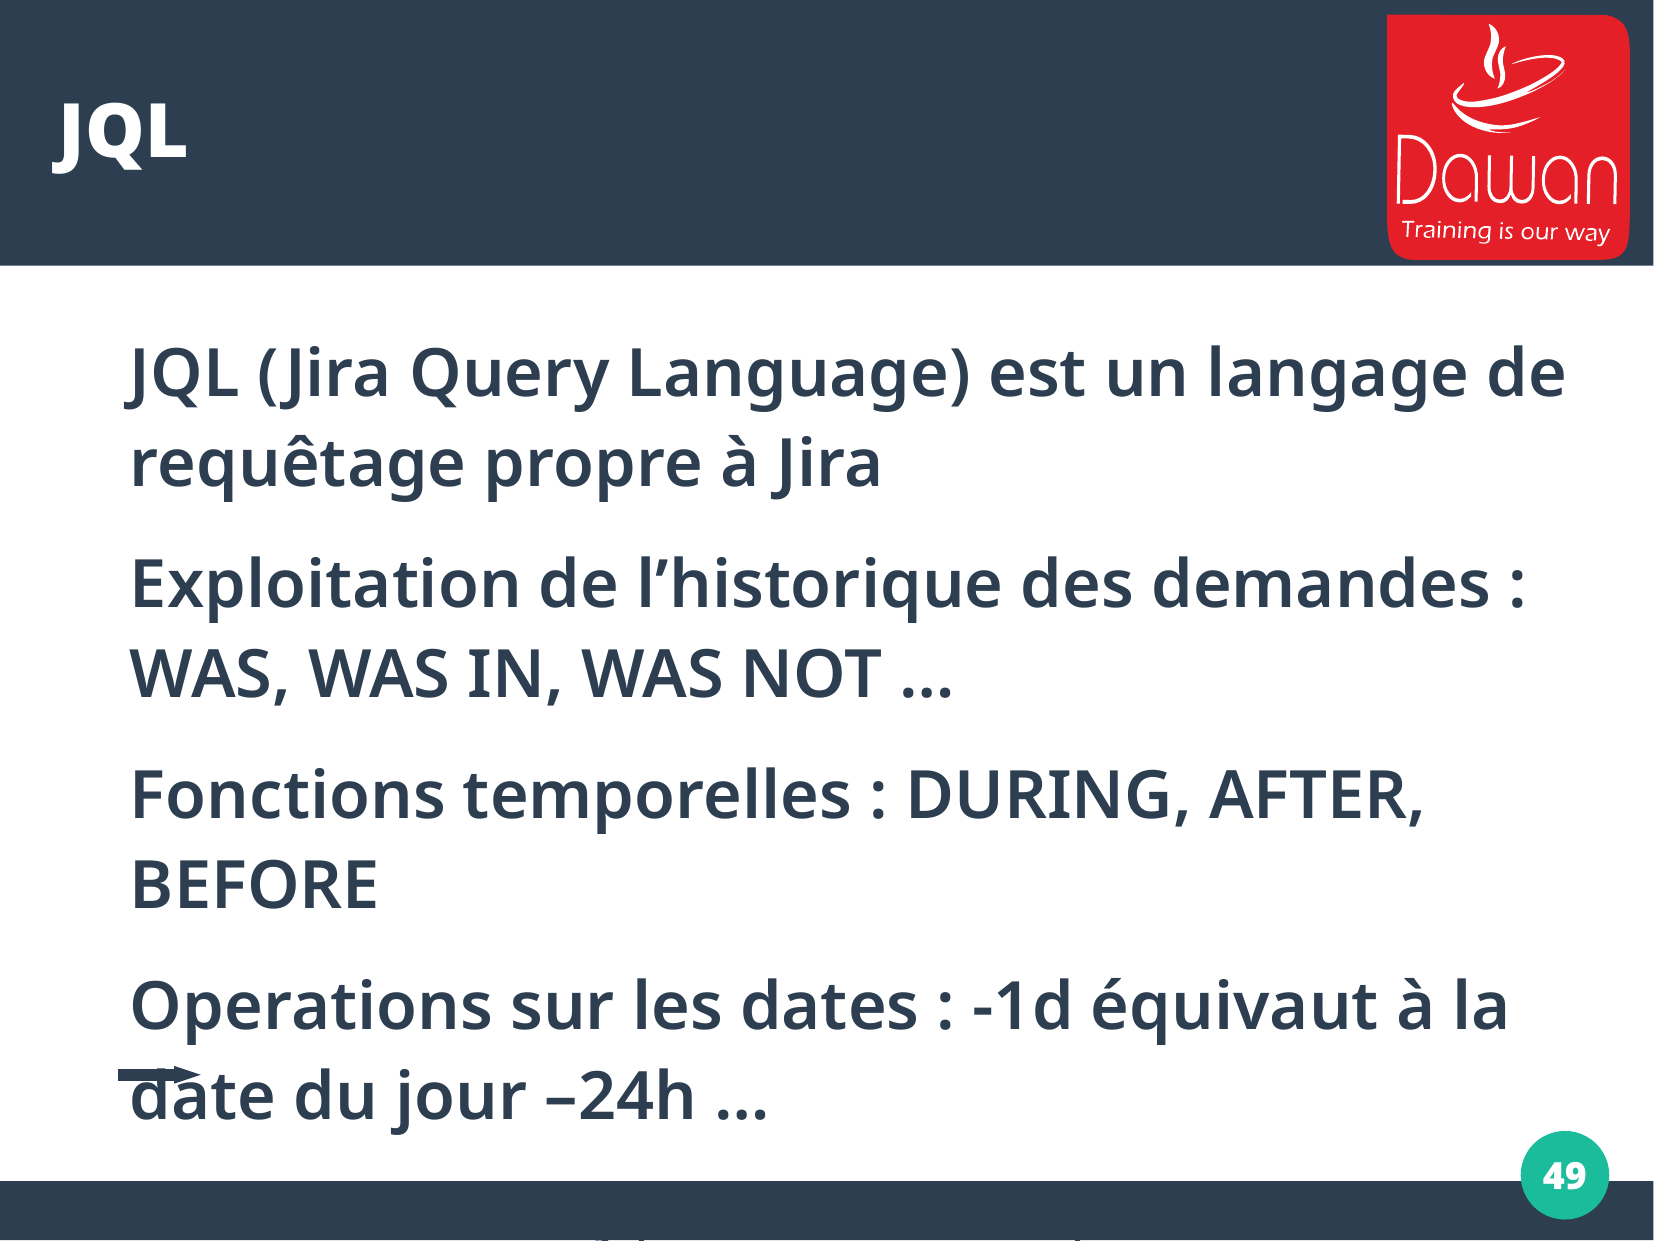

# JQL
JQL (Jira Query Language) est un langage de requêtage propre à Jira
Exploitation de l’historique des demandes : WAS, WAS IN, WAS NOT …
Fonctions temporelles : DURING, AFTER, BEFORE
Operations sur les dates : -1d équivaut à la date du jour –24h …
 Voir atlassian-jql-cheat-sheet-2.pdf
49